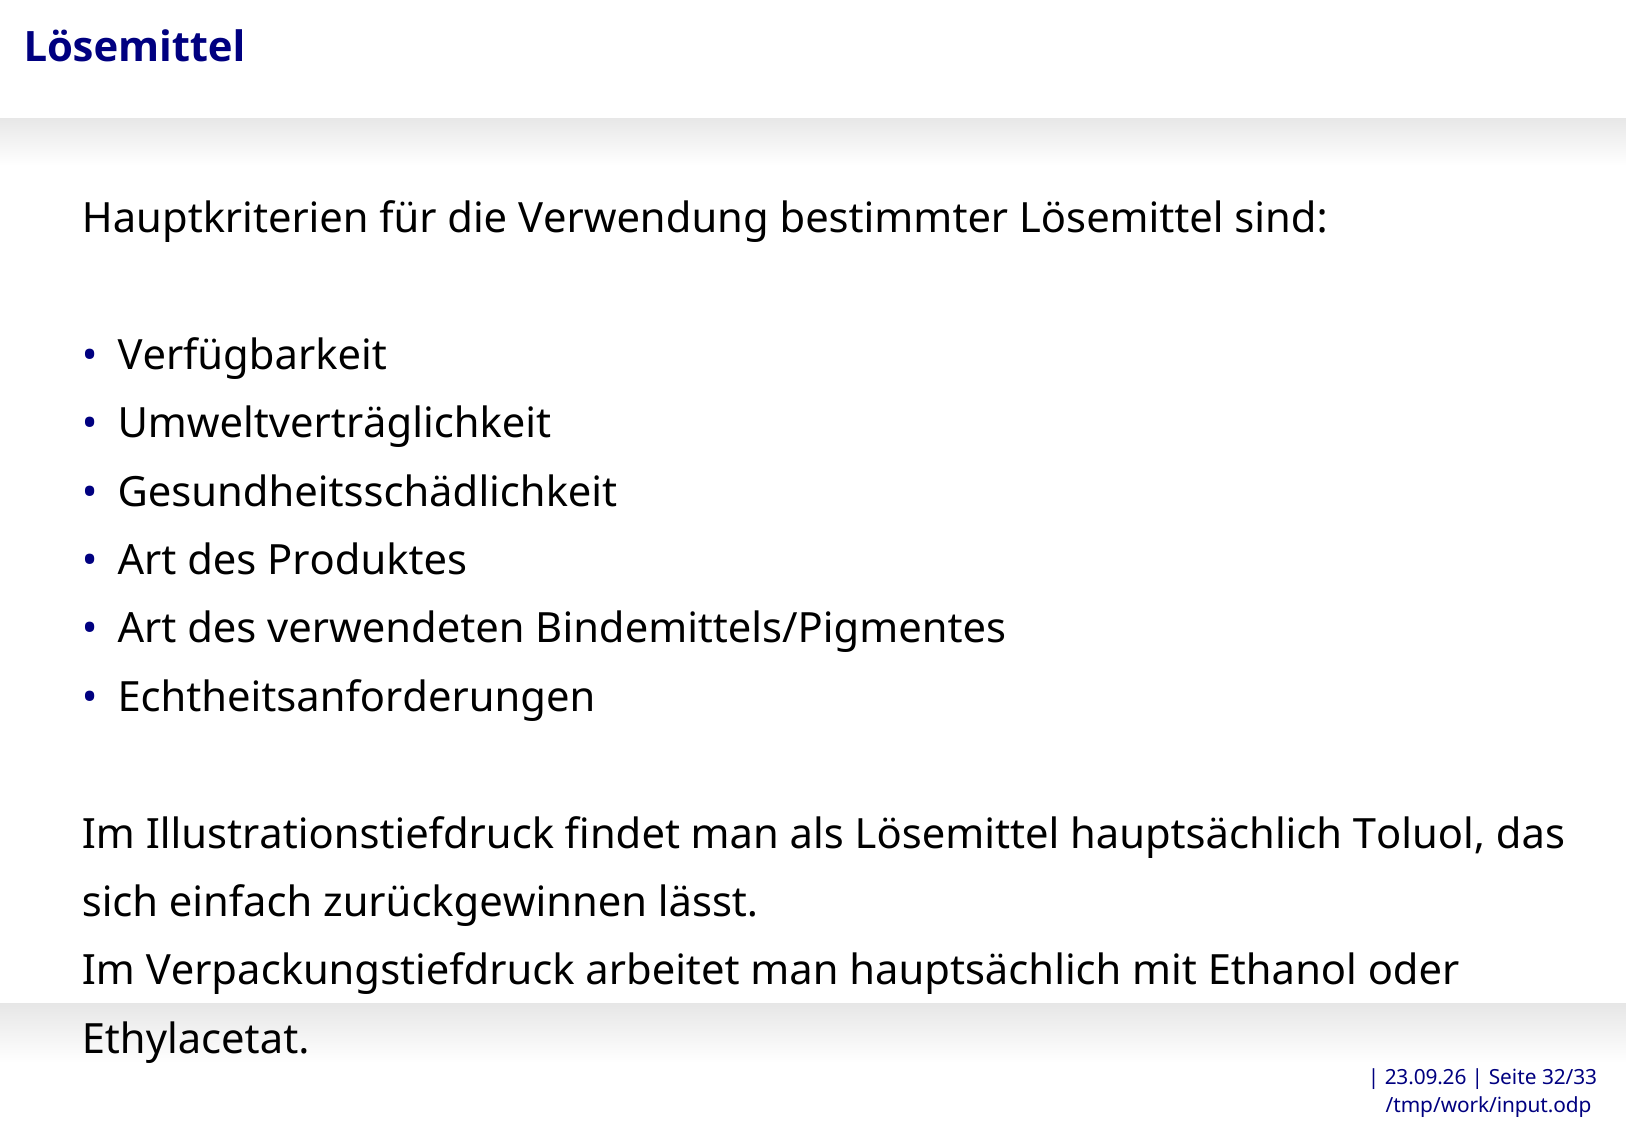

# Lösemittel
Hauptkriterien für die Verwendung bestimmter Lösemittel sind:
Verfügbarkeit
Umweltverträglichkeit
Gesundheitsschädlichkeit
Art des Produktes
Art des verwendeten Bindemittels/Pigmentes
Echtheitsanforderungen
Im Illustrationstiefdruck findet man als Lösemittel hauptsächlich Toluol, das sich einfach zurückgewinnen lässt.
Im Verpackungstiefdruck arbeitet man hauptsächlich mit Ethanol oder Ethylacetat.